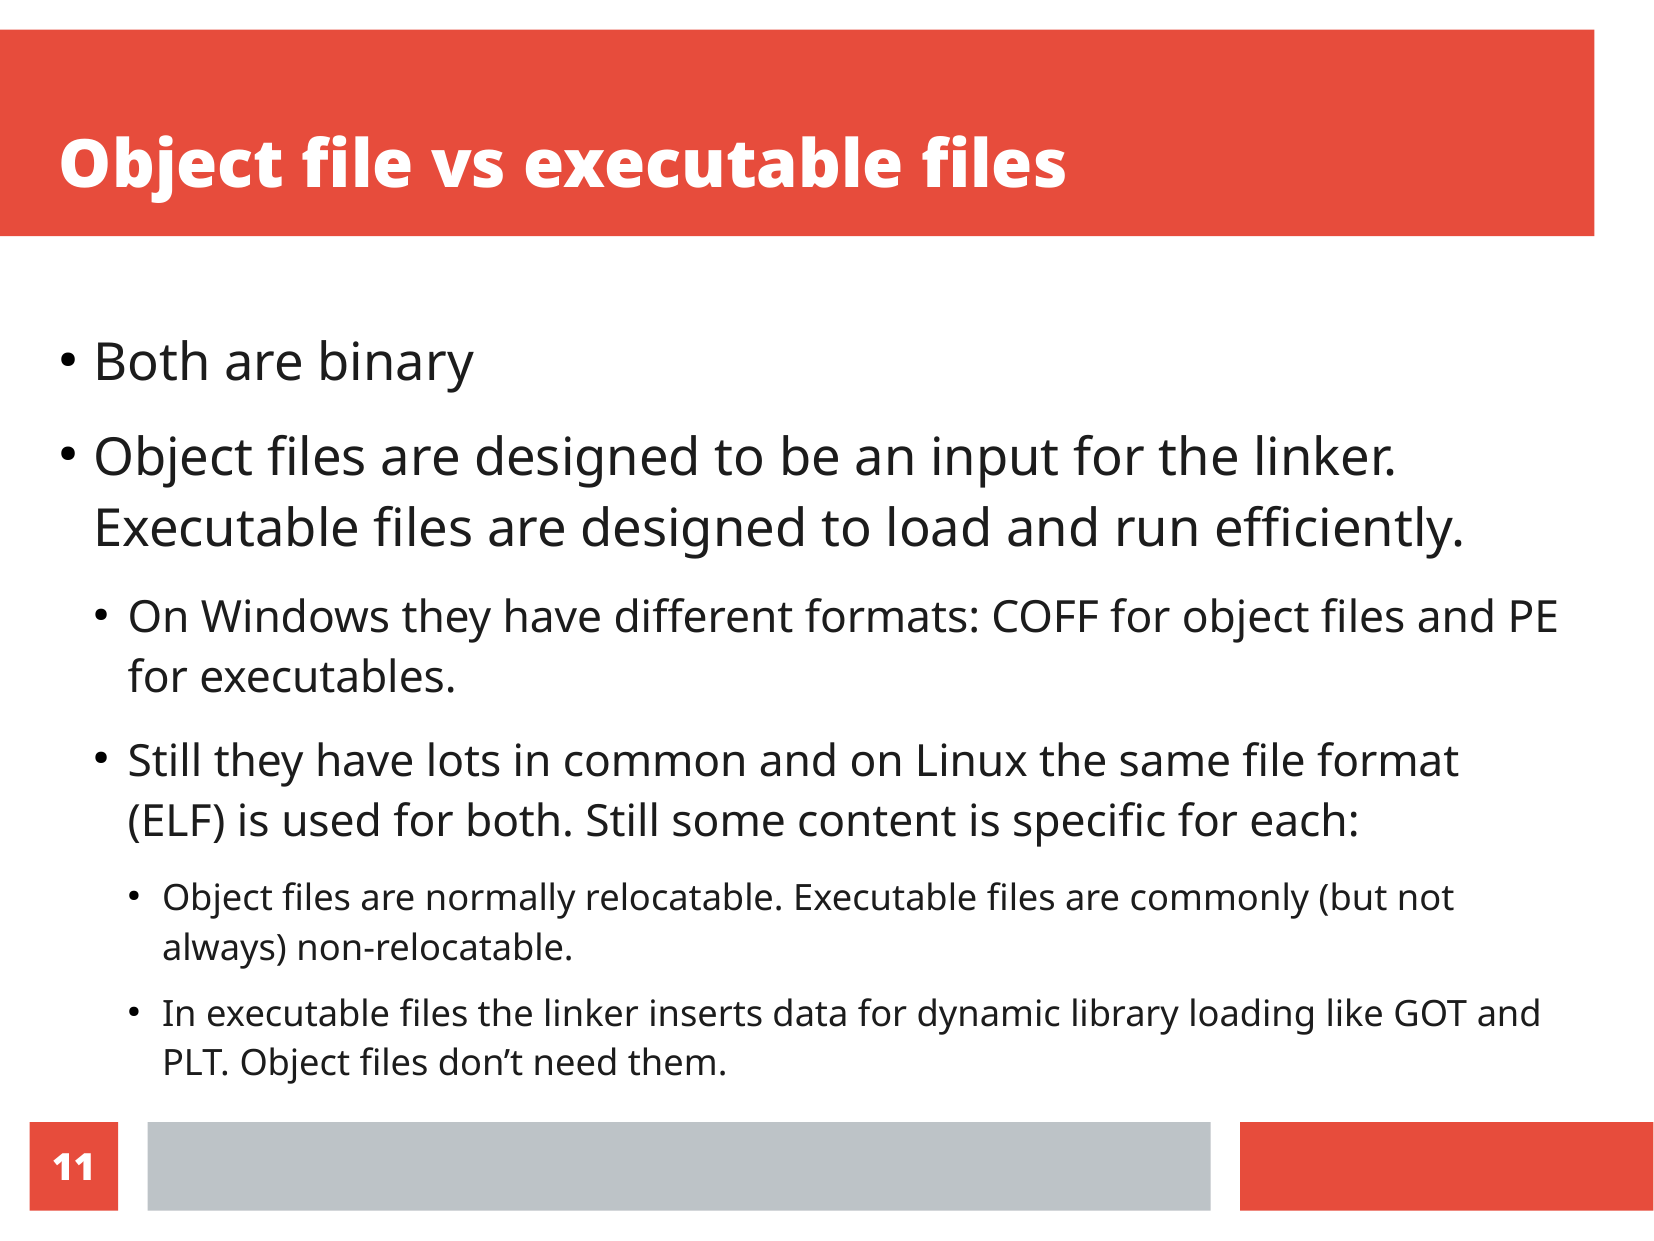

# Object file vs executable files
Both are binary
Object files are designed to be an input for the linker. Executable files are designed to load and run efficiently.
On Windows they have different formats: COFF for object files and PE for executables.
Still they have lots in common and on Linux the same file format (ELF) is used for both. Still some content is specific for each:
Object files are normally relocatable. Executable files are commonly (but not always) non-relocatable.
In executable files the linker inserts data for dynamic library loading like GOT and PLT. Object files don’t need them.
11